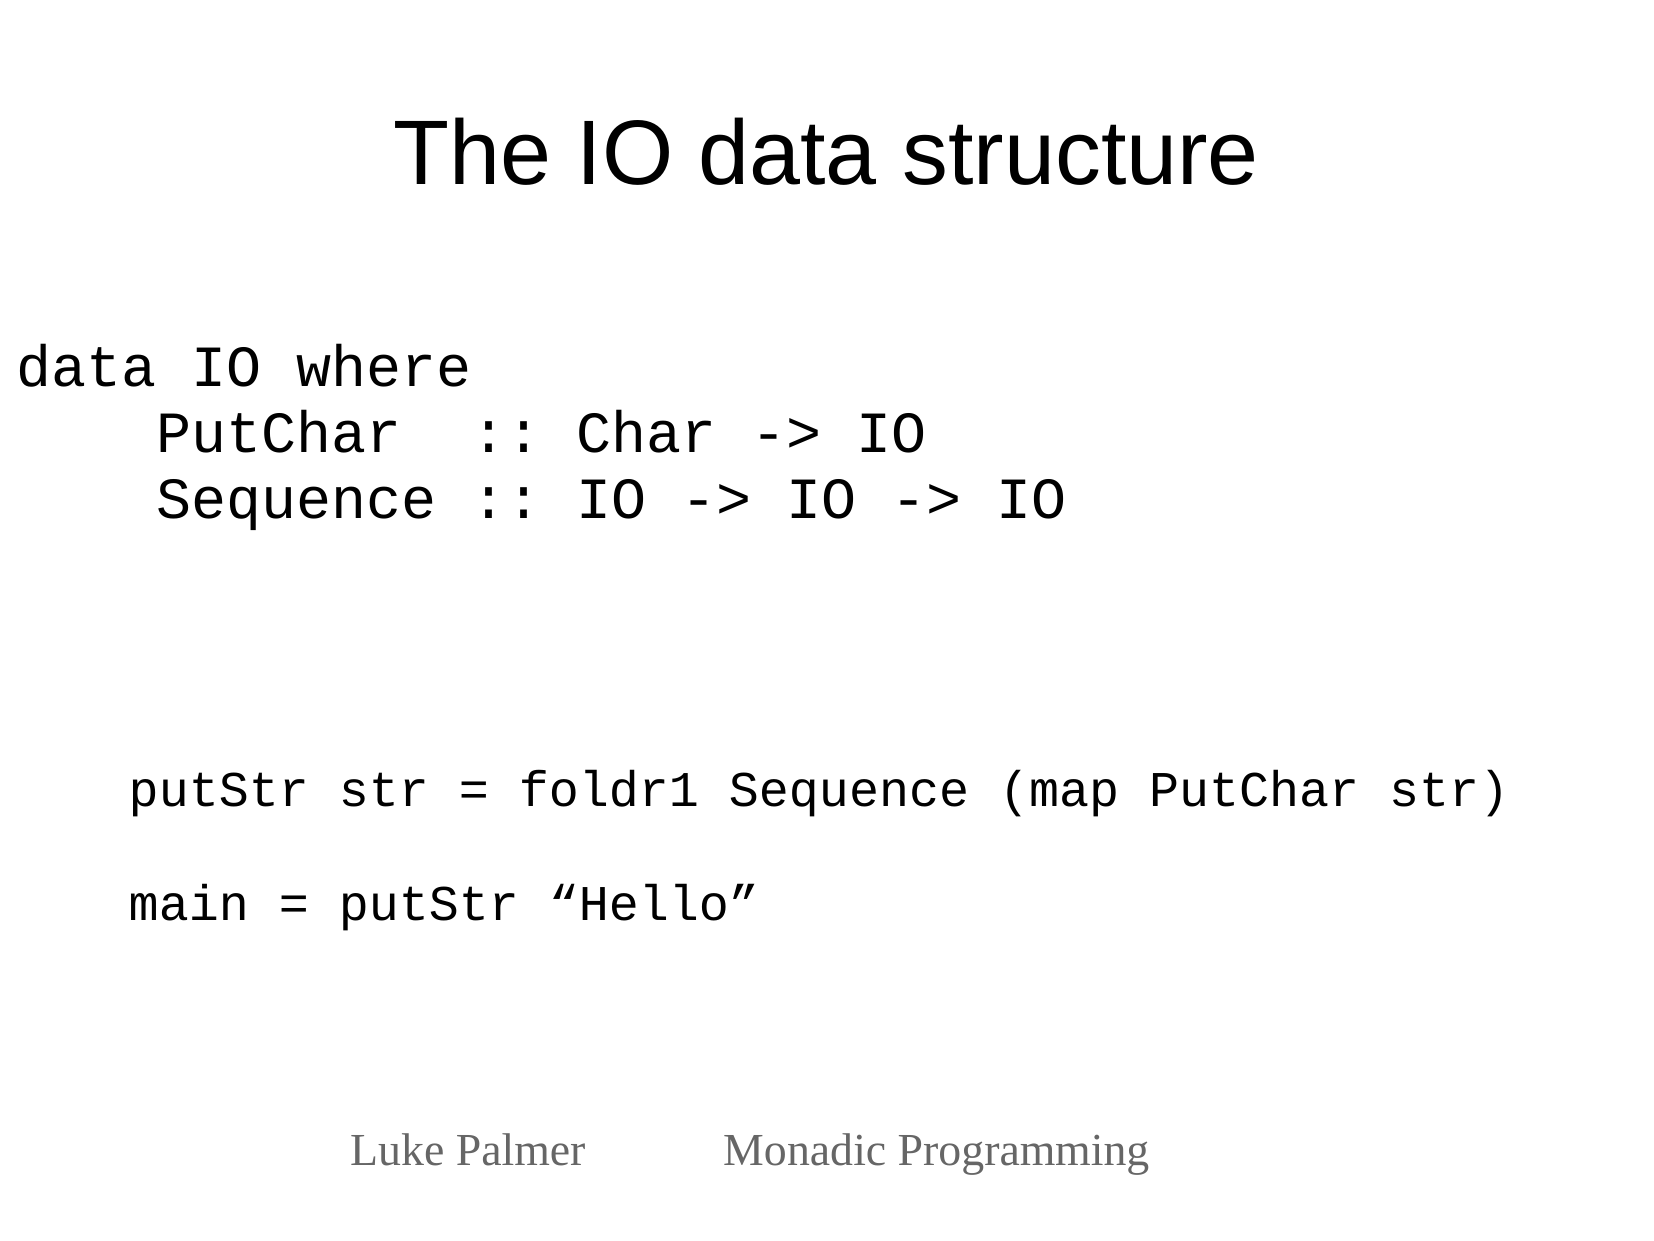

# The IO data structure
data IO where
 PutChar :: Char -> IO
 Sequence :: IO -> IO -> IO
putStr str = foldr1 Sequence (map PutChar str)
main = putStr “Hello”